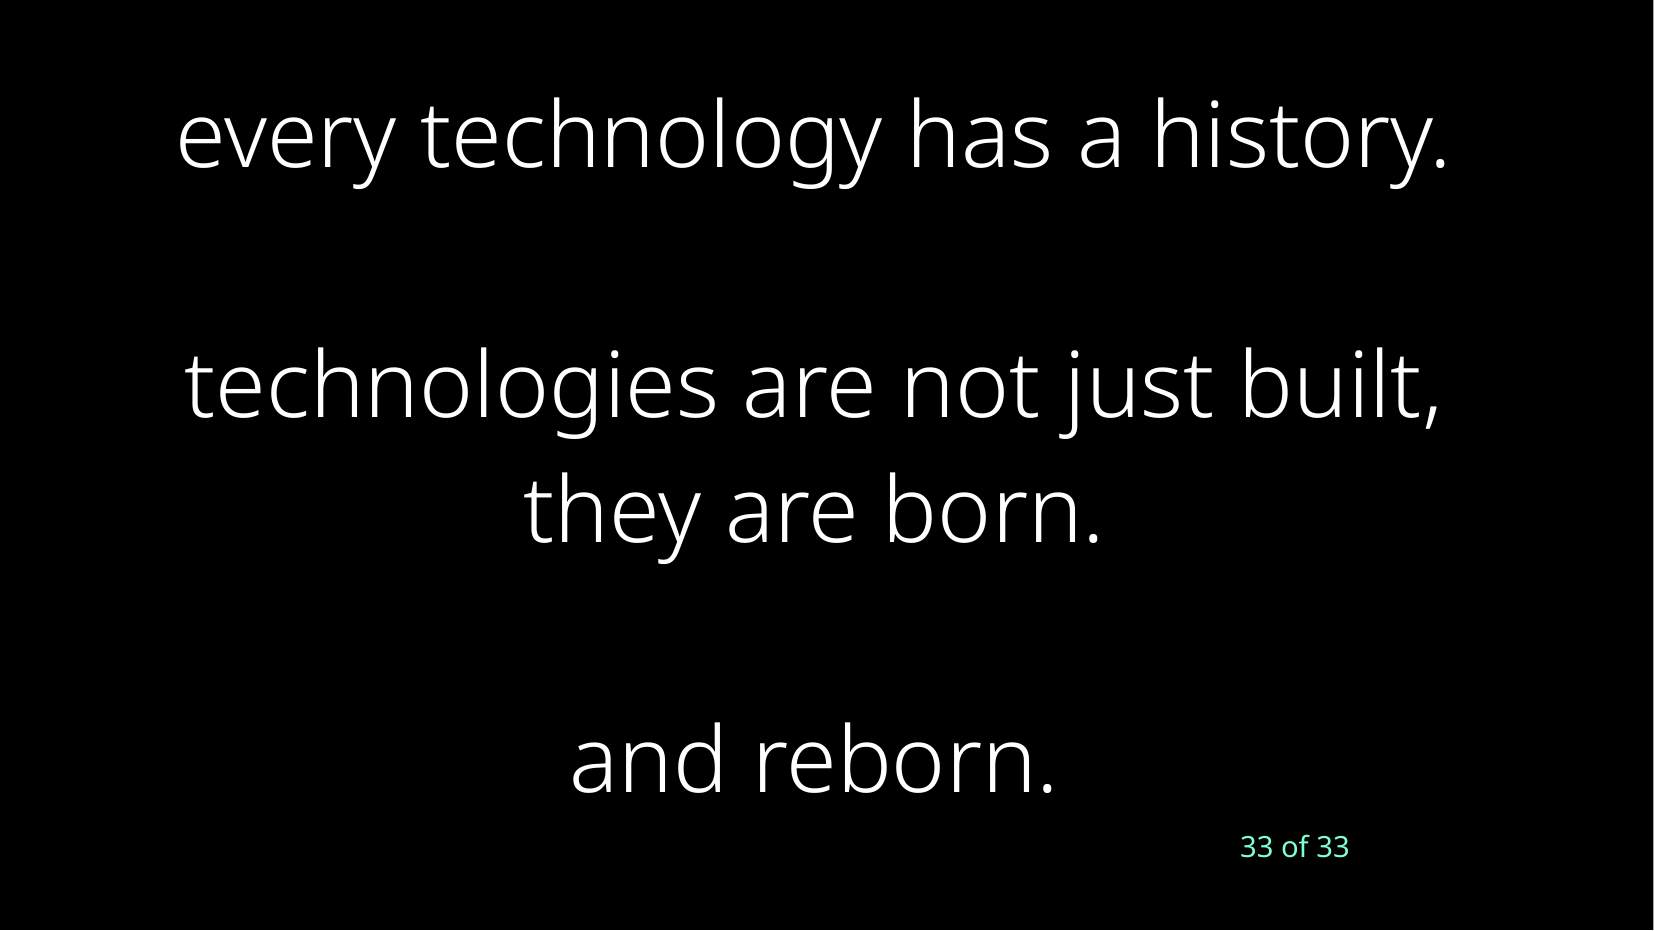

# every technology has a history. technologies are not just built, they are born. and reborn.
33